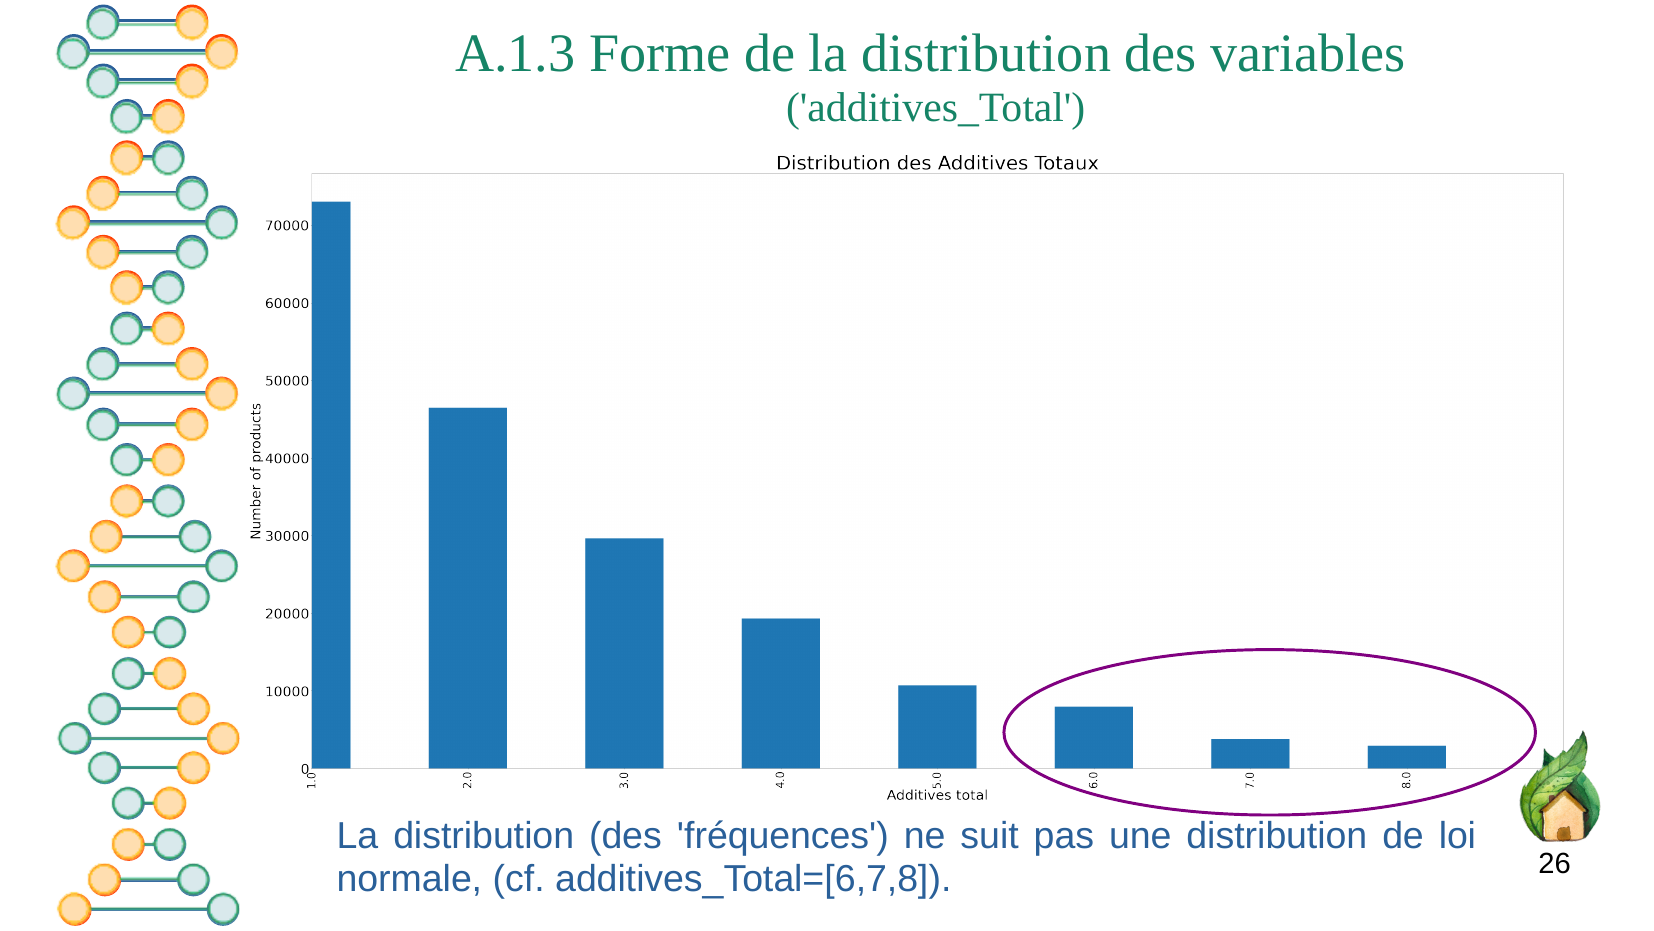

# A.1.3 Forme de la distribution des variables ('additives_Total')
La distribution (des 'fréquences') ne suit pas une distribution de loi normale, (cf. additives_Total=[6,7,8]).
26